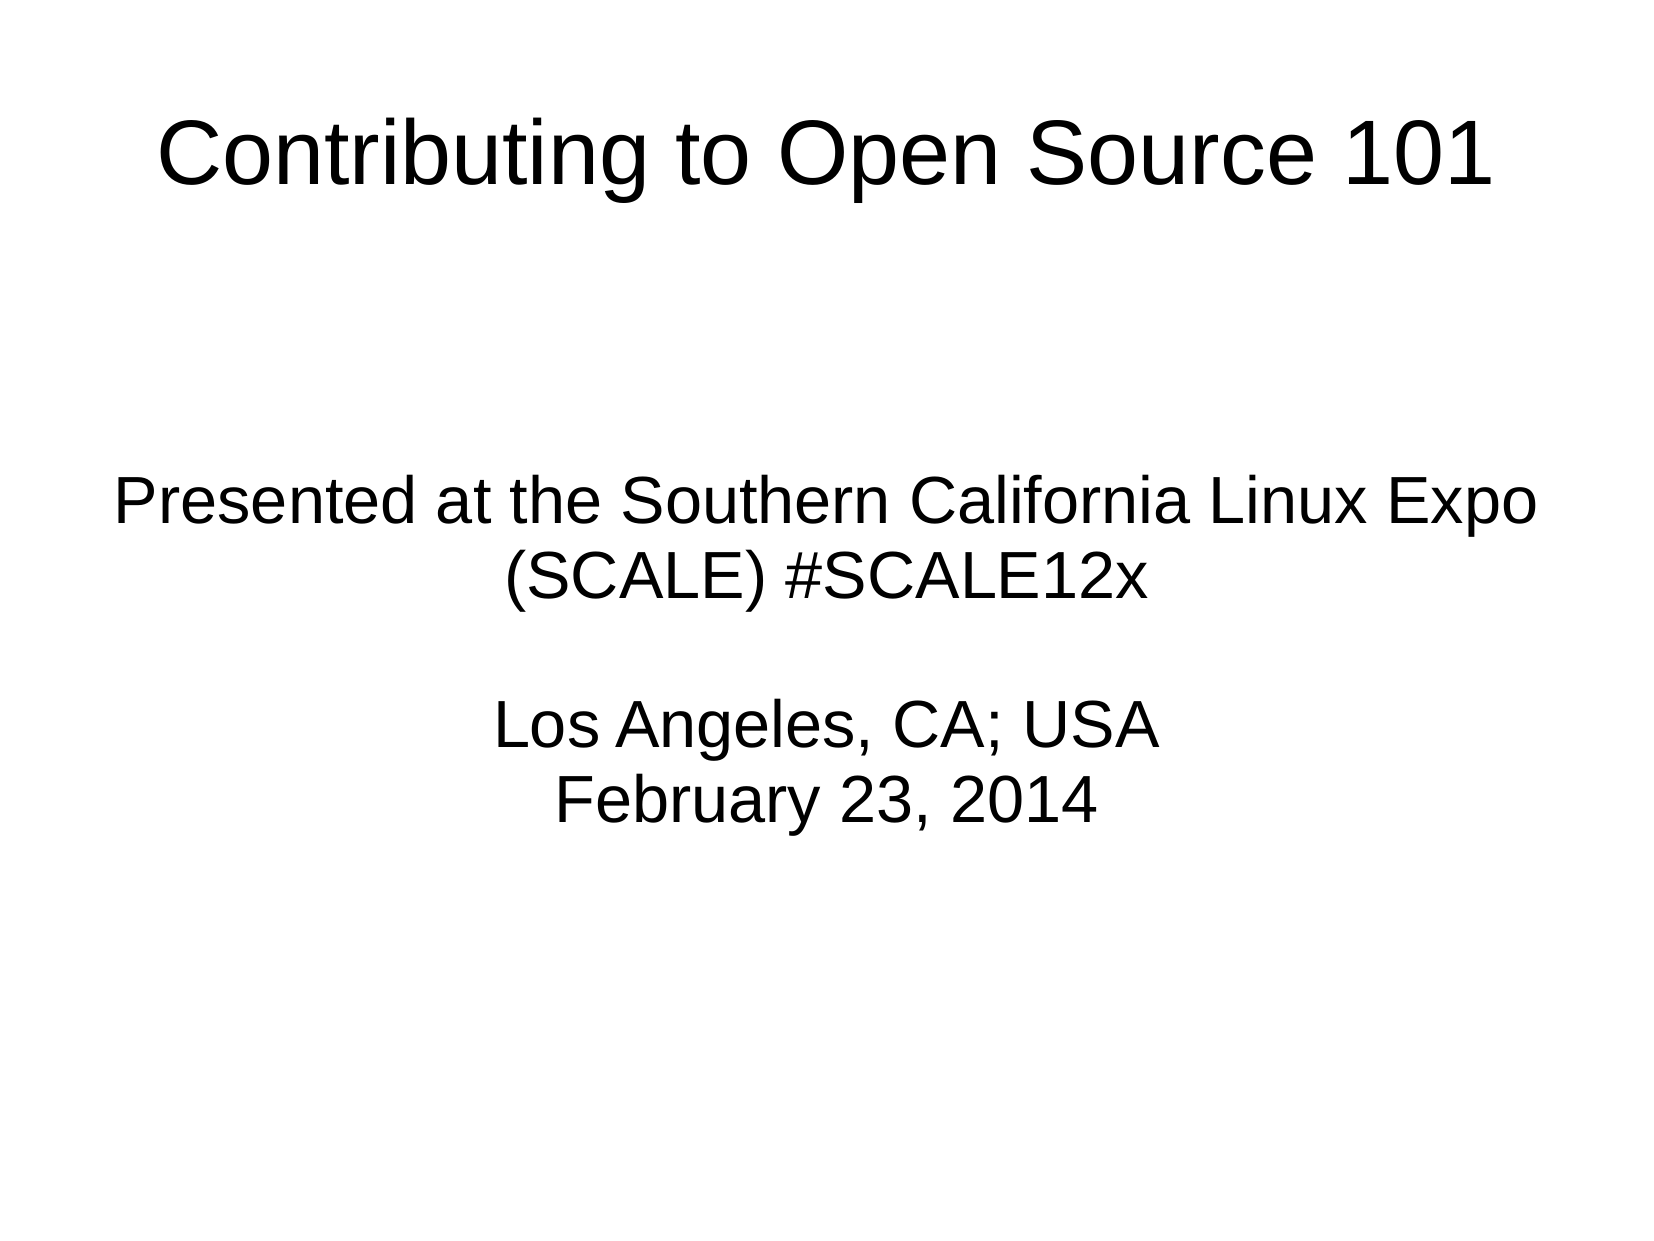

# Contributing to Open Source 101
Presented at the Southern California Linux Expo (SCALE) #SCALE12x
Los Angeles, CA; USA
February 23, 2014